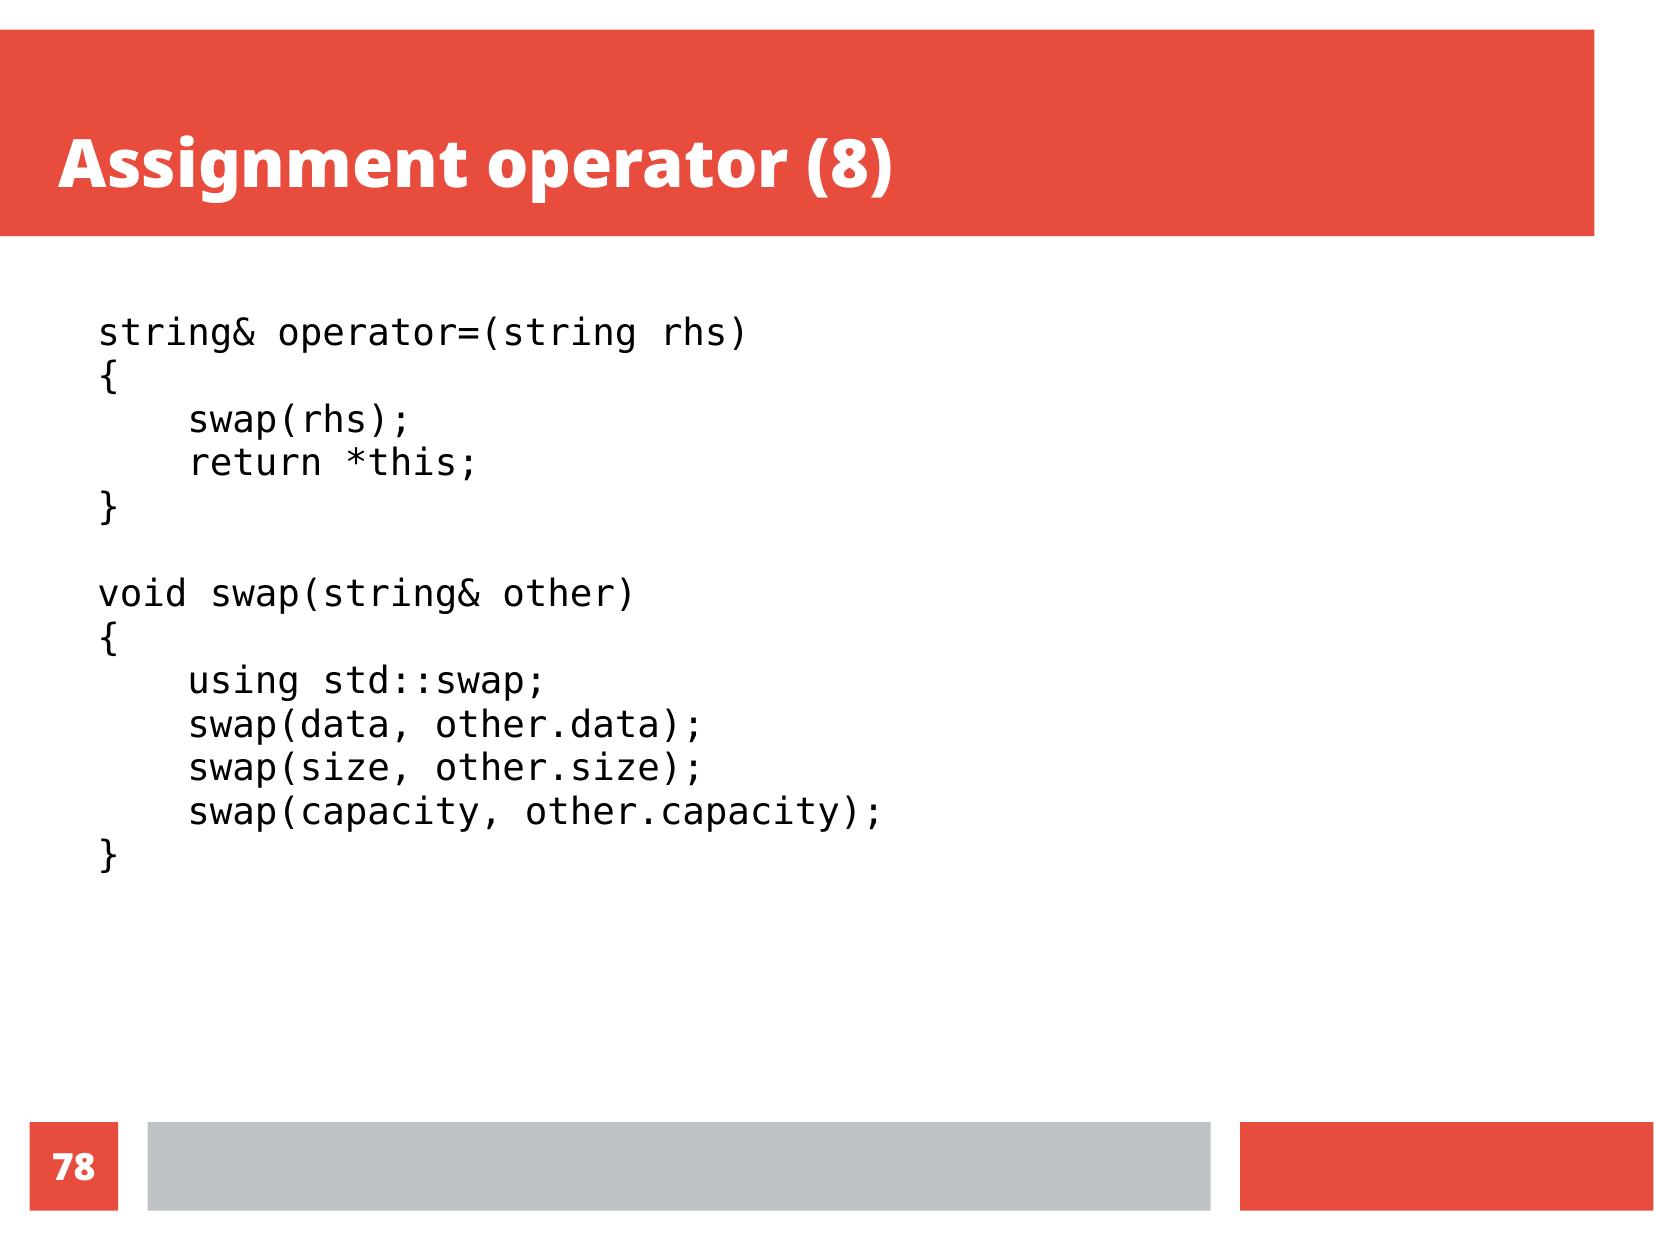

# Assignment operator (8)
string& operator=(string rhs)
{
 swap(rhs);
 return *this;
}
void swap(string& other)
{
 using std::swap;
 swap(data, other.data);
 swap(size, other.size);
 swap(capacity, other.capacity);
}
78